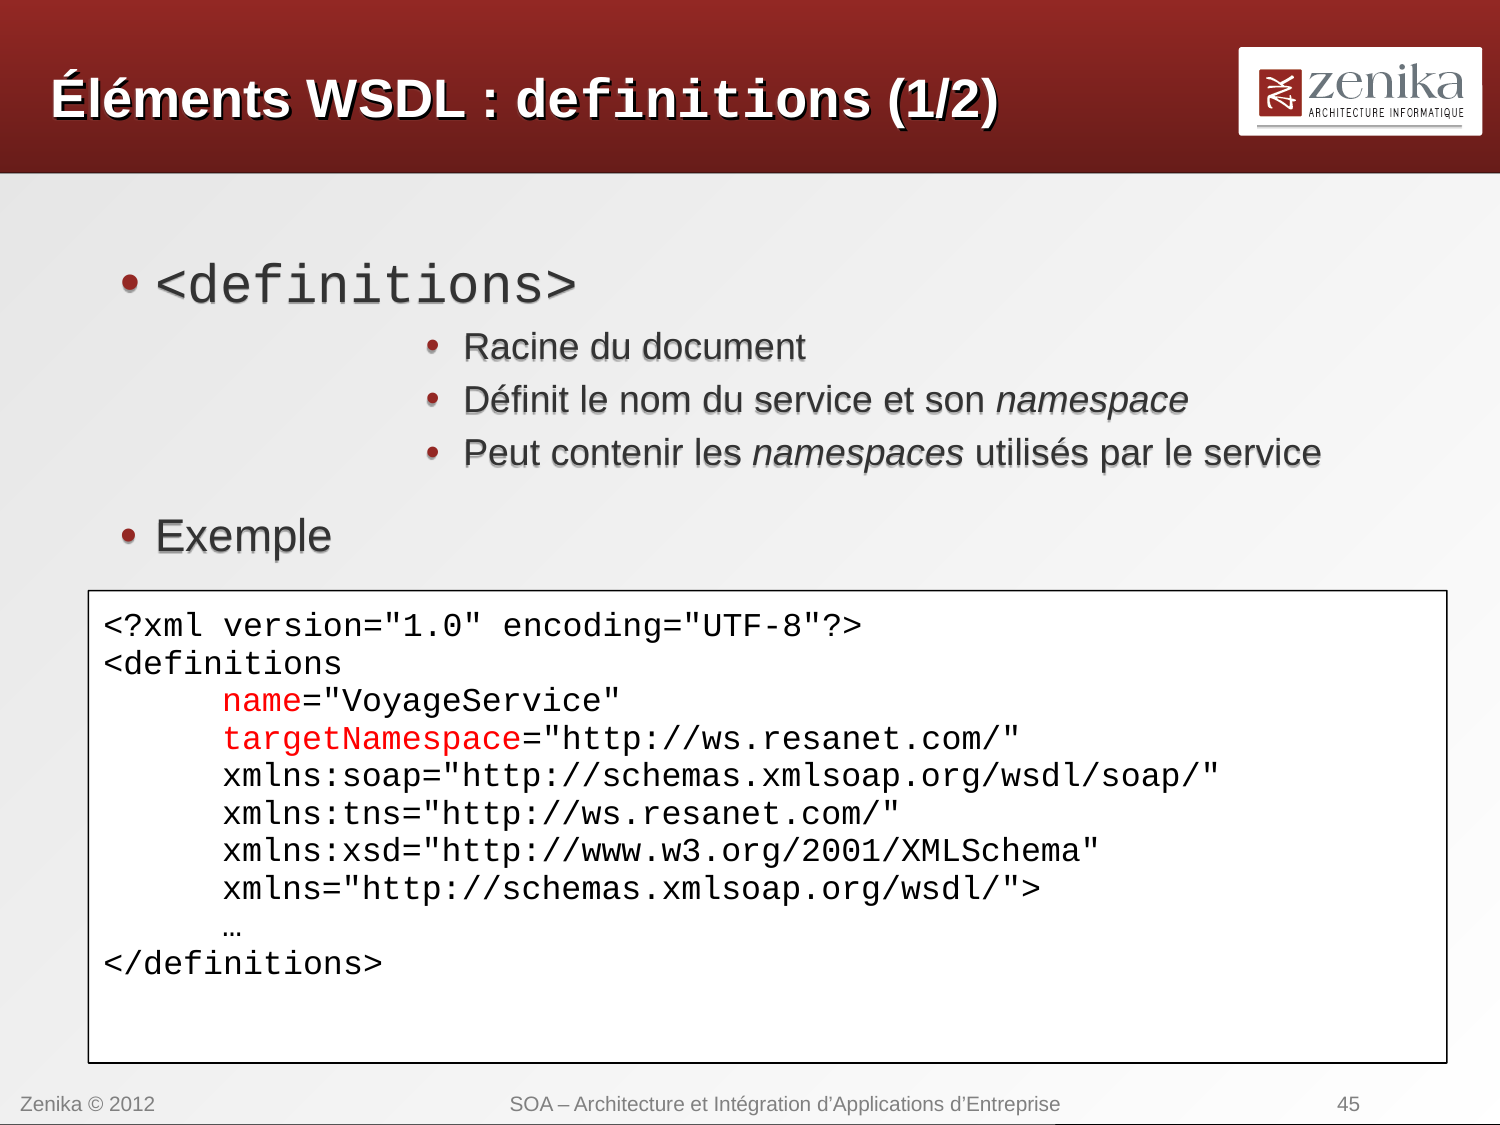

# Éléments WSDL : definitions (1/2)
<definitions>
Racine du document
Définit le nom du service et son namespace
Peut contenir les namespaces utilisés par le service
Exemple
<?xml version="1.0" encoding="UTF-8"?>
<definitions
	name="VoyageService"
	targetNamespace="http://ws.resanet.com/"
	xmlns:soap="http://schemas.xmlsoap.org/wsdl/soap/"
	xmlns:tns="http://ws.resanet.com/"
	xmlns:xsd="http://www.w3.org/2001/XMLSchema"
	xmlns="http://schemas.xmlsoap.org/wsdl/">
	…
</definitions>